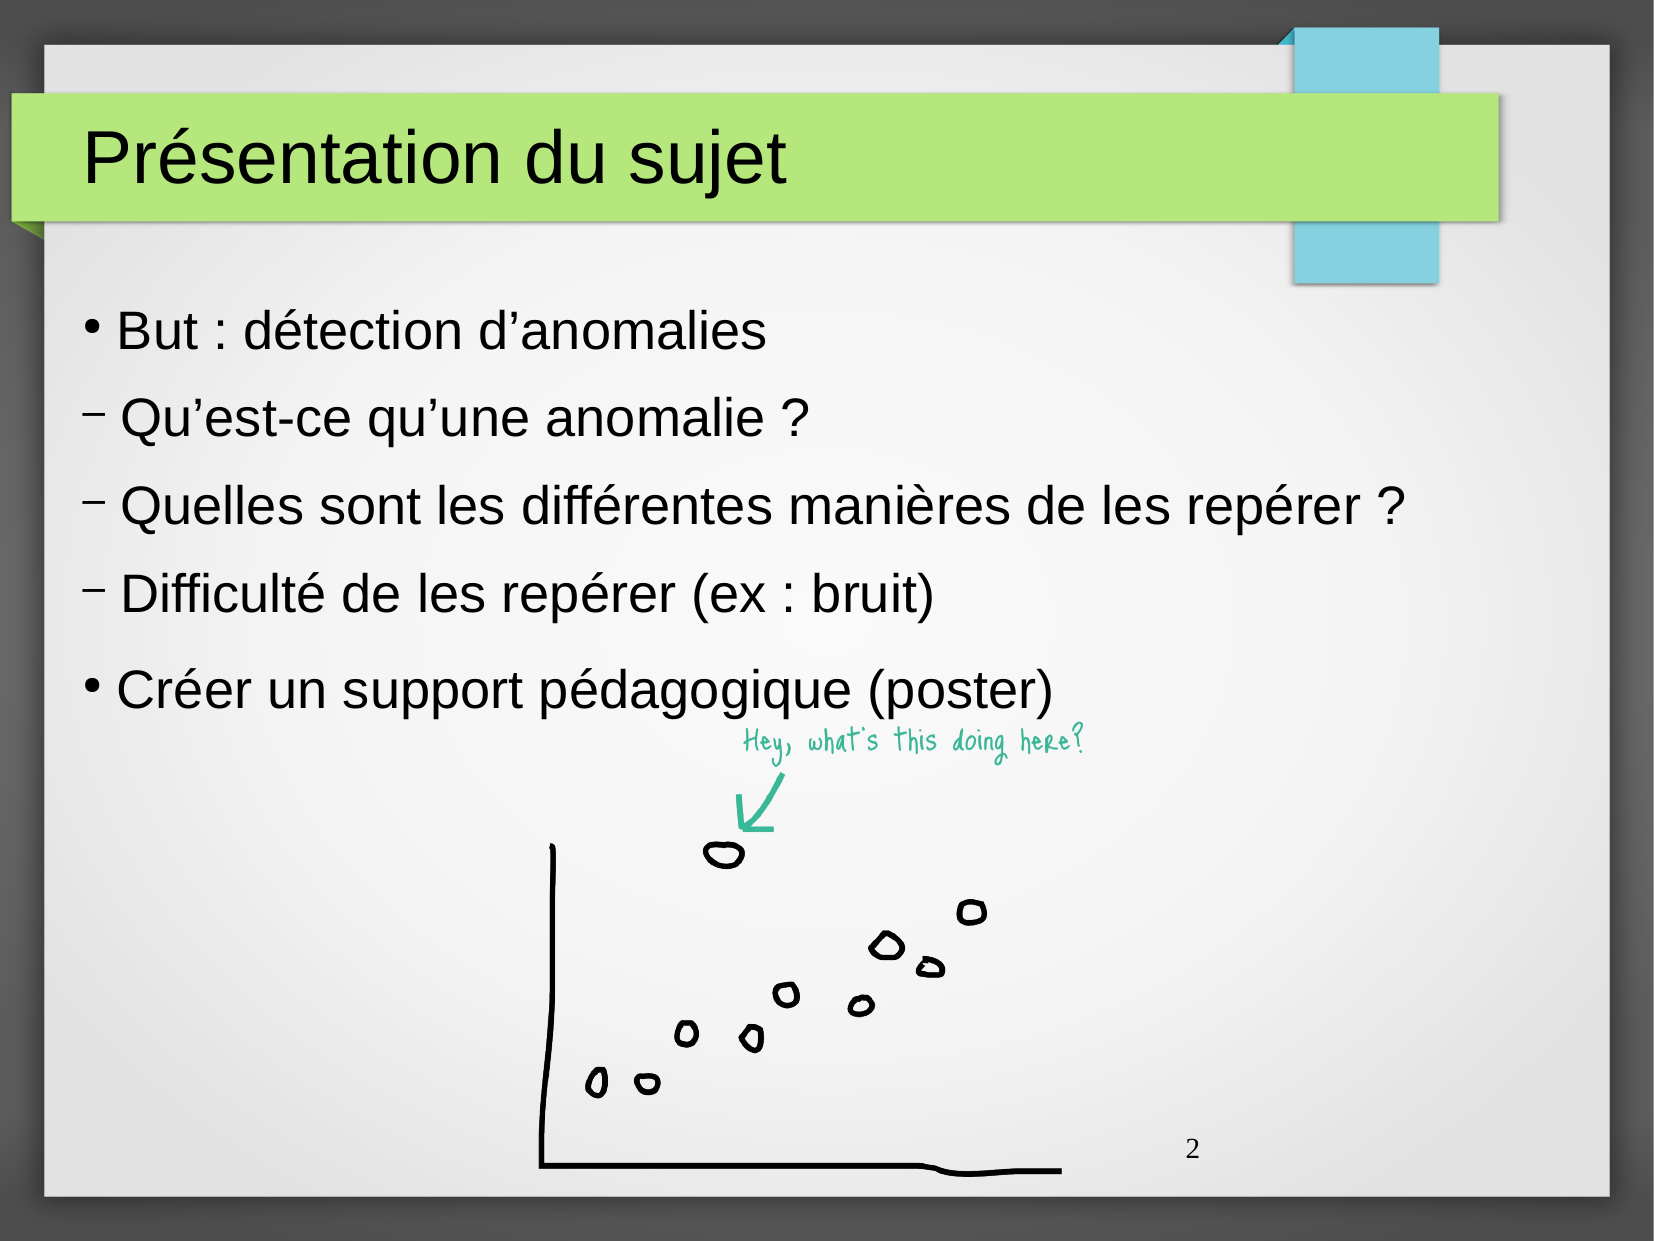

# Présentation du sujet
 But : détection d’anomalies
 Qu’est-ce qu’une anomalie ?
 Quelles sont les différentes manières de les repérer ?
 Difficulté de les repérer (ex : bruit)
 Créer un support pédagogique (poster)